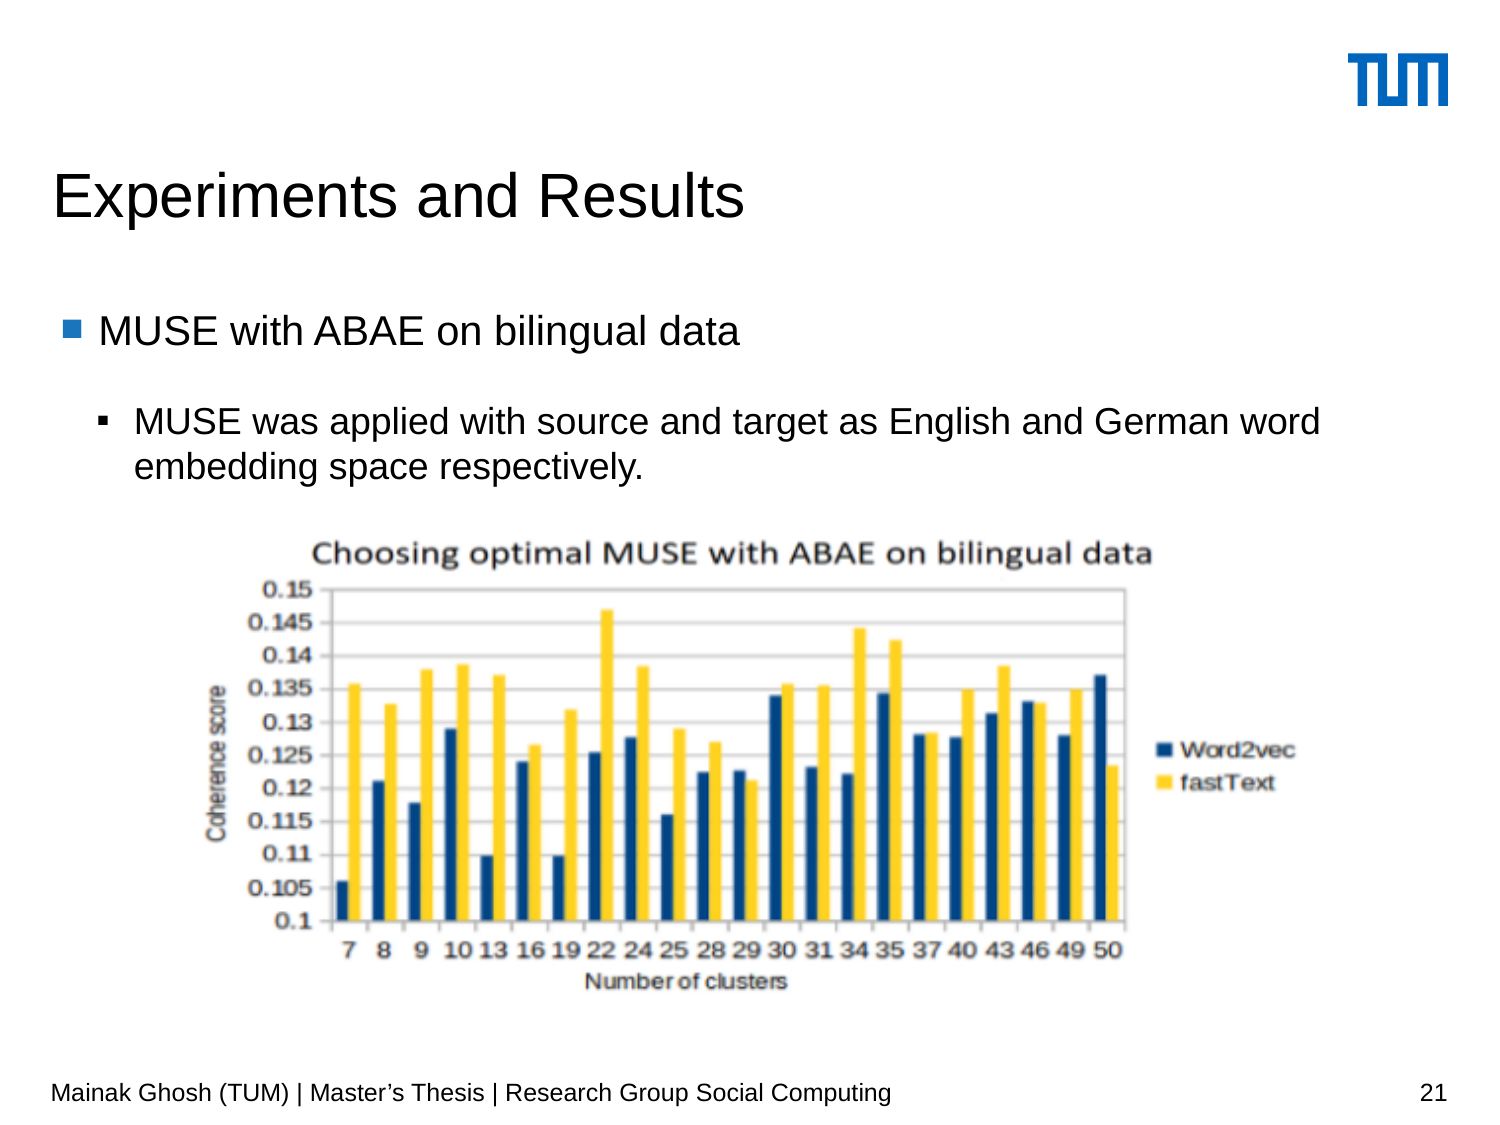

# Experiments and Results
MUSE with ABAE on bilingual data
MUSE was applied with source and target as English and German word embedding space respectively.
Mainak Ghosh (TUM) | Master’s Thesis | Research Group Social Computing